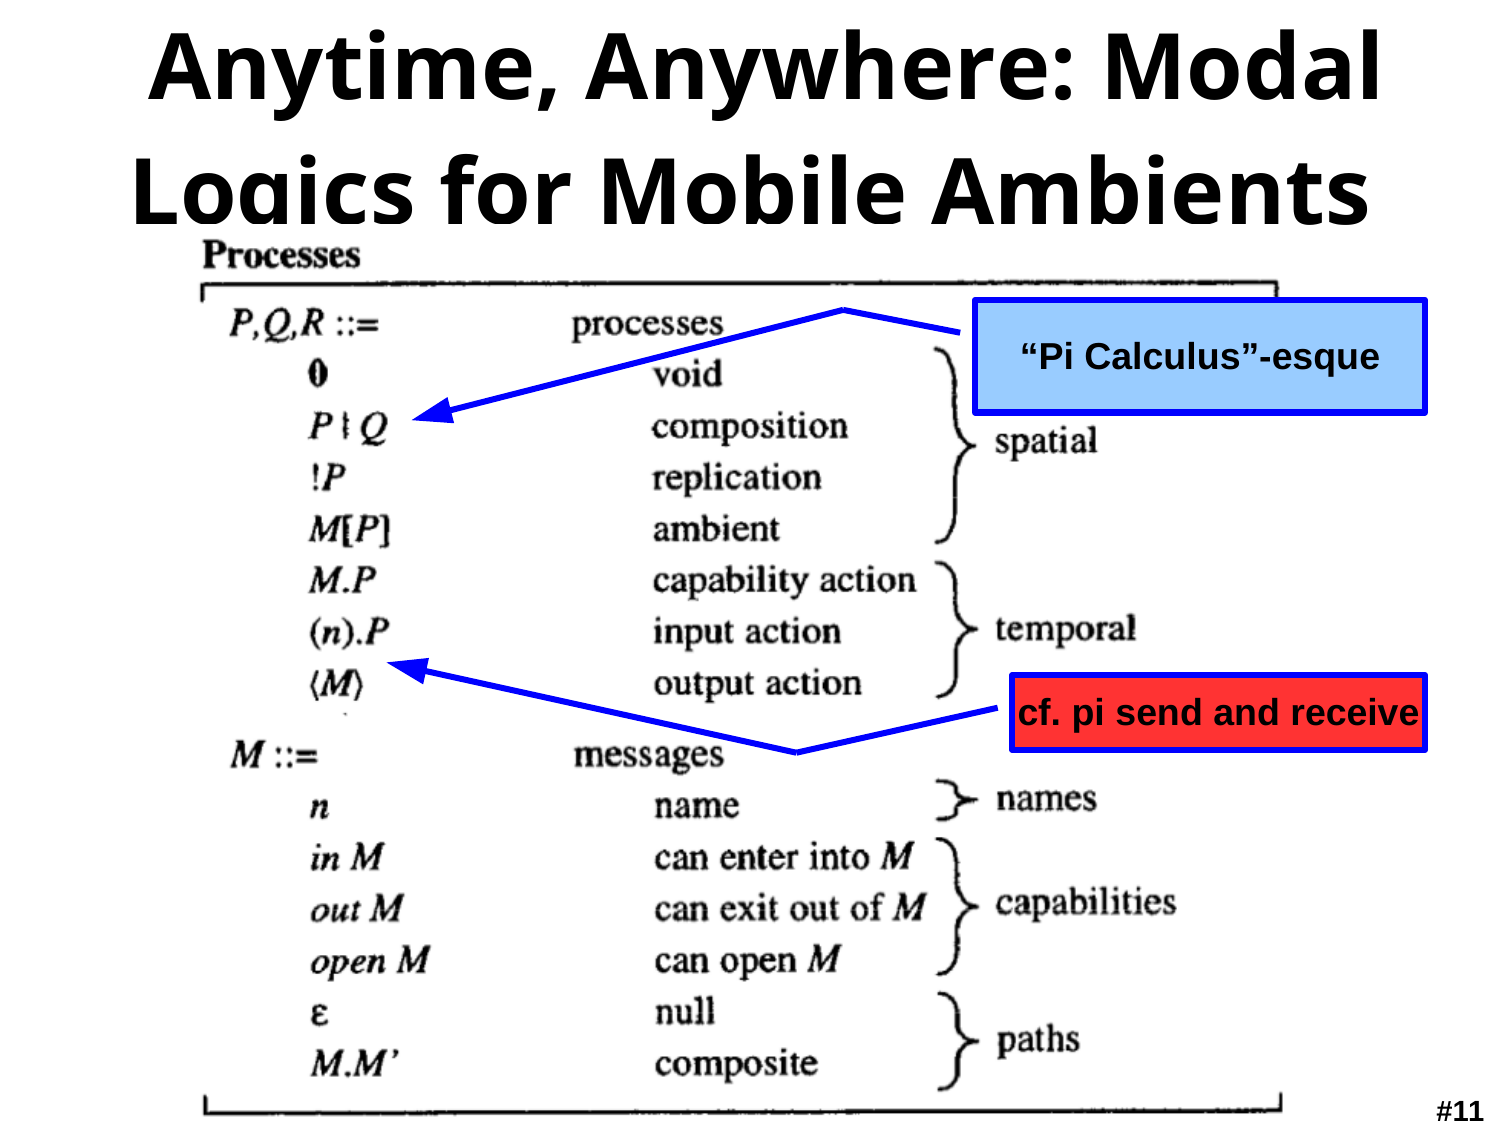

# Anytime, Anywhere: Modal Logics for Mobile Ambients
“Pi Calculus”-esque
cf. pi send and receive
11